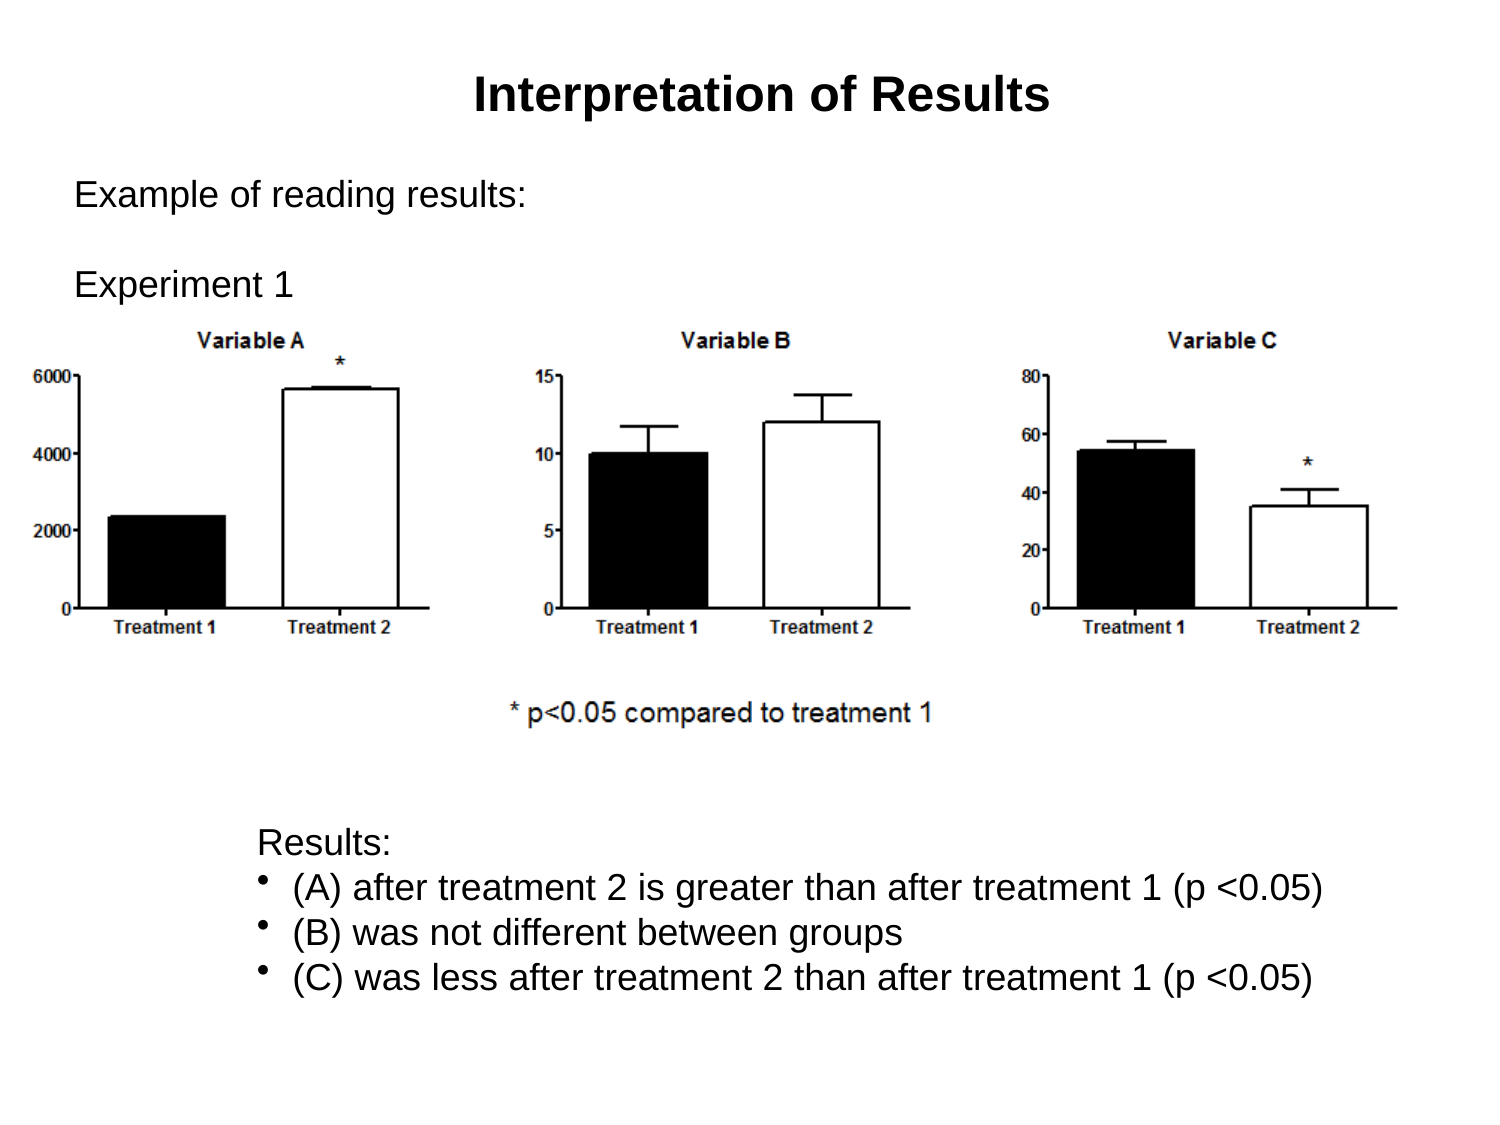

Interpretation of Results
Example of reading results:
Experiment 1
Results:
(A) after treatment 2 is greater than after treatment 1 (p <0.05)
(B) was not different between groups
(C) was less after treatment 2 than after treatment 1 (p <0.05)